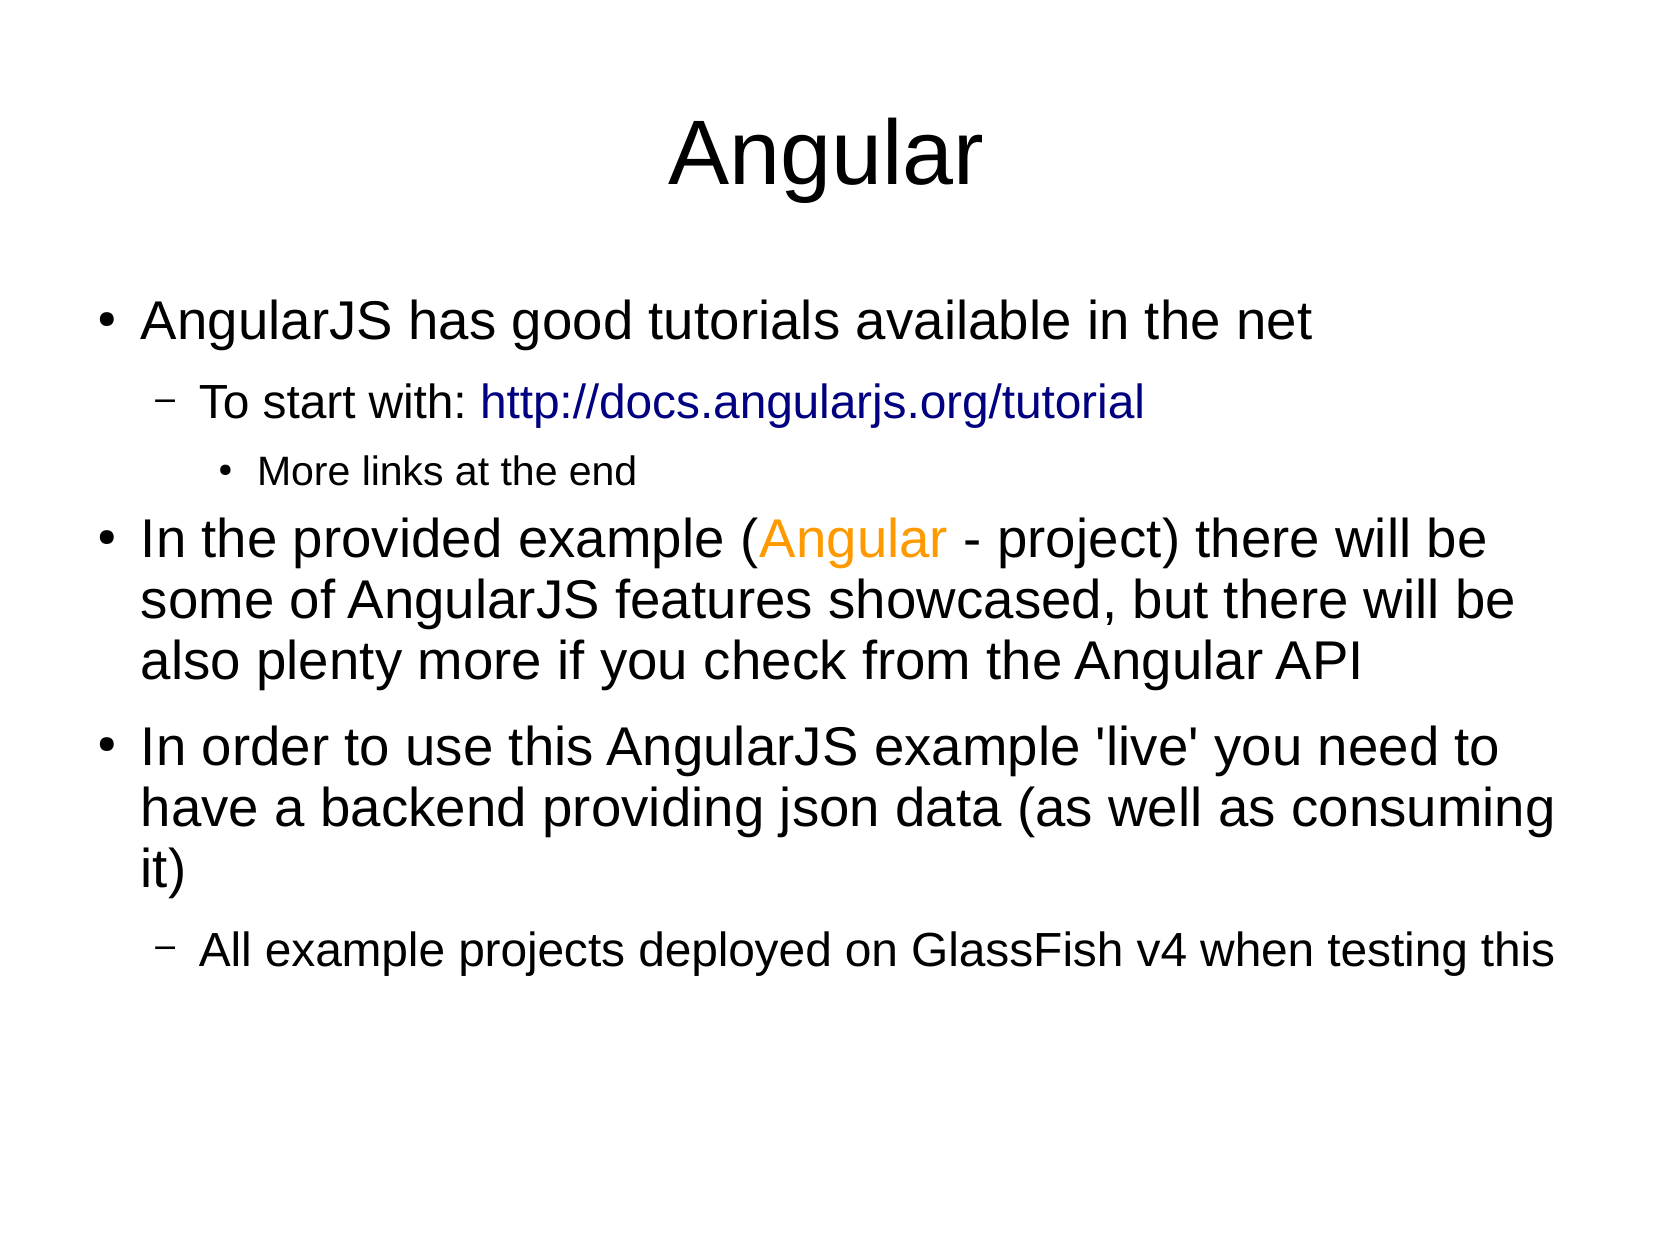

# Angular
AngularJS has good tutorials available in the net
To start with: http://docs.angularjs.org/tutorial
More links at the end
In the provided example (Angular - project) there will be some of AngularJS features showcased, but there will be also plenty more if you check from the Angular API
In order to use this AngularJS example 'live' you need to have a backend providing json data (as well as consuming it)
All example projects deployed on GlassFish v4 when testing this